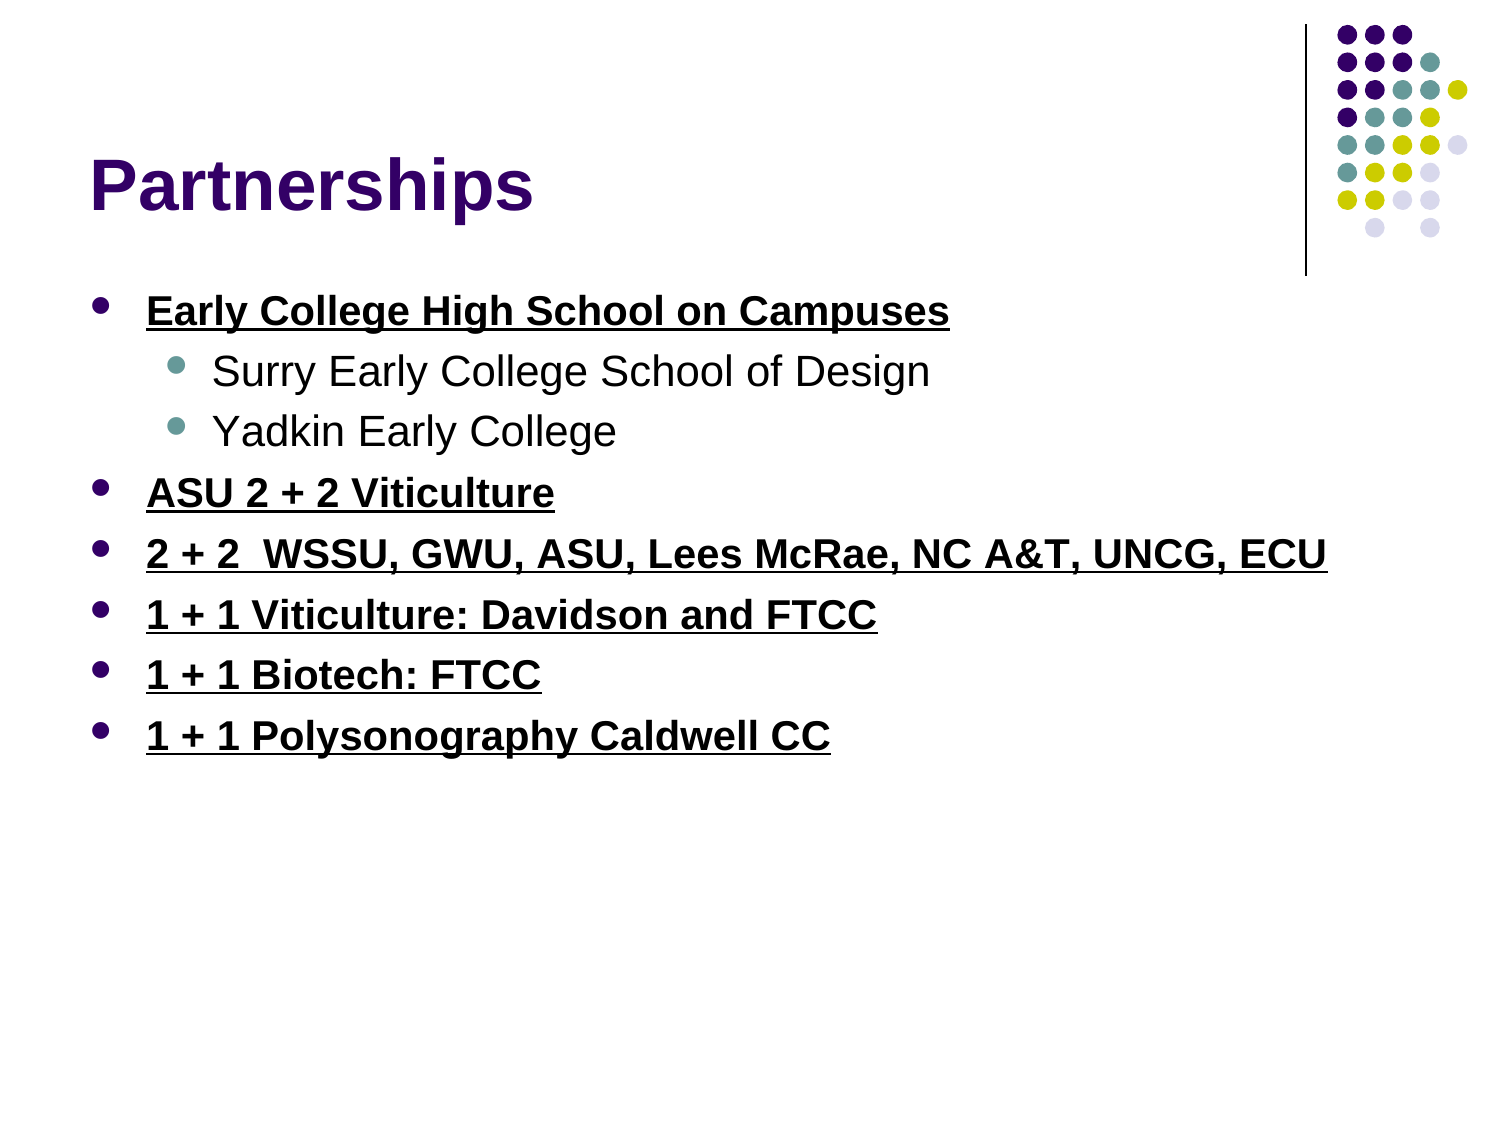

# Partnerships
Early College High School on Campuses
Surry Early College School of Design
Yadkin Early College
ASU 2 + 2 Viticulture
2 + 2 WSSU, GWU, ASU, Lees McRae, NC A&T, UNCG, ECU
1 + 1 Viticulture: Davidson and FTCC
1 + 1 Biotech: FTCC
1 + 1 Polysonography Caldwell CC